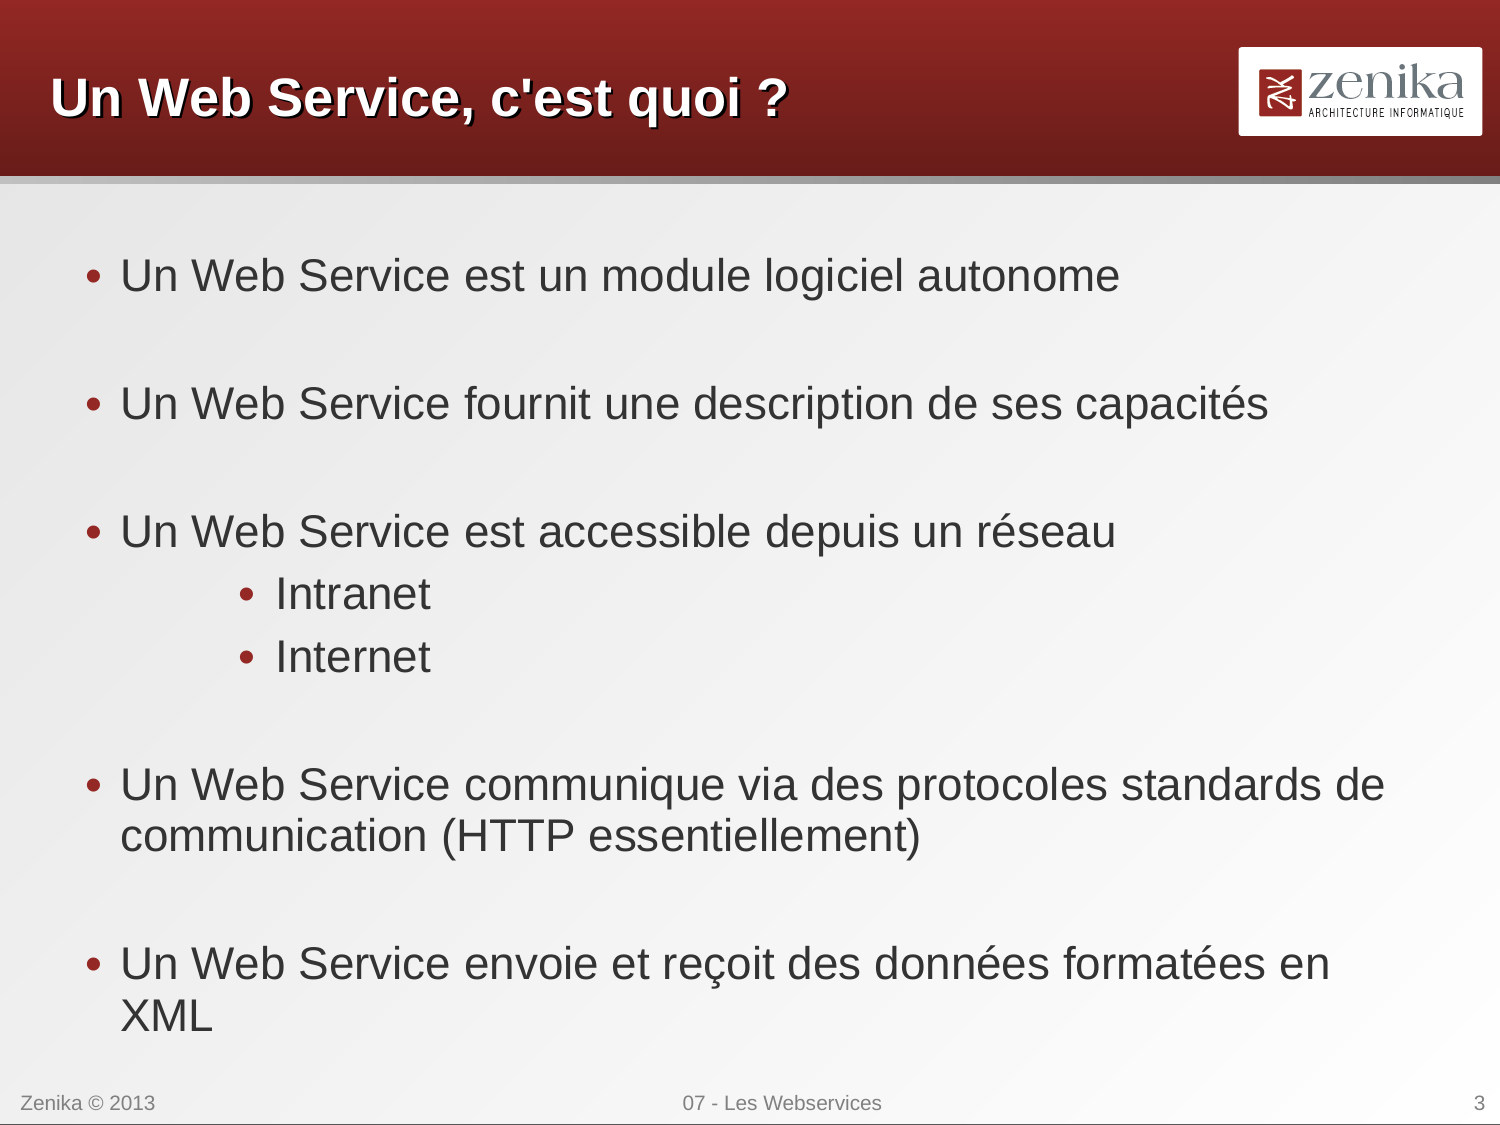

Un Web Service, c'est quoi ?
# Un Web Service est un module logiciel autonome
Un Web Service fournit une description de ses capacités
Un Web Service est accessible depuis un réseau
Intranet
Internet
Un Web Service communique via des protocoles standards de communication (HTTP essentiellement)
Un Web Service envoie et reçoit des données formatées en XML